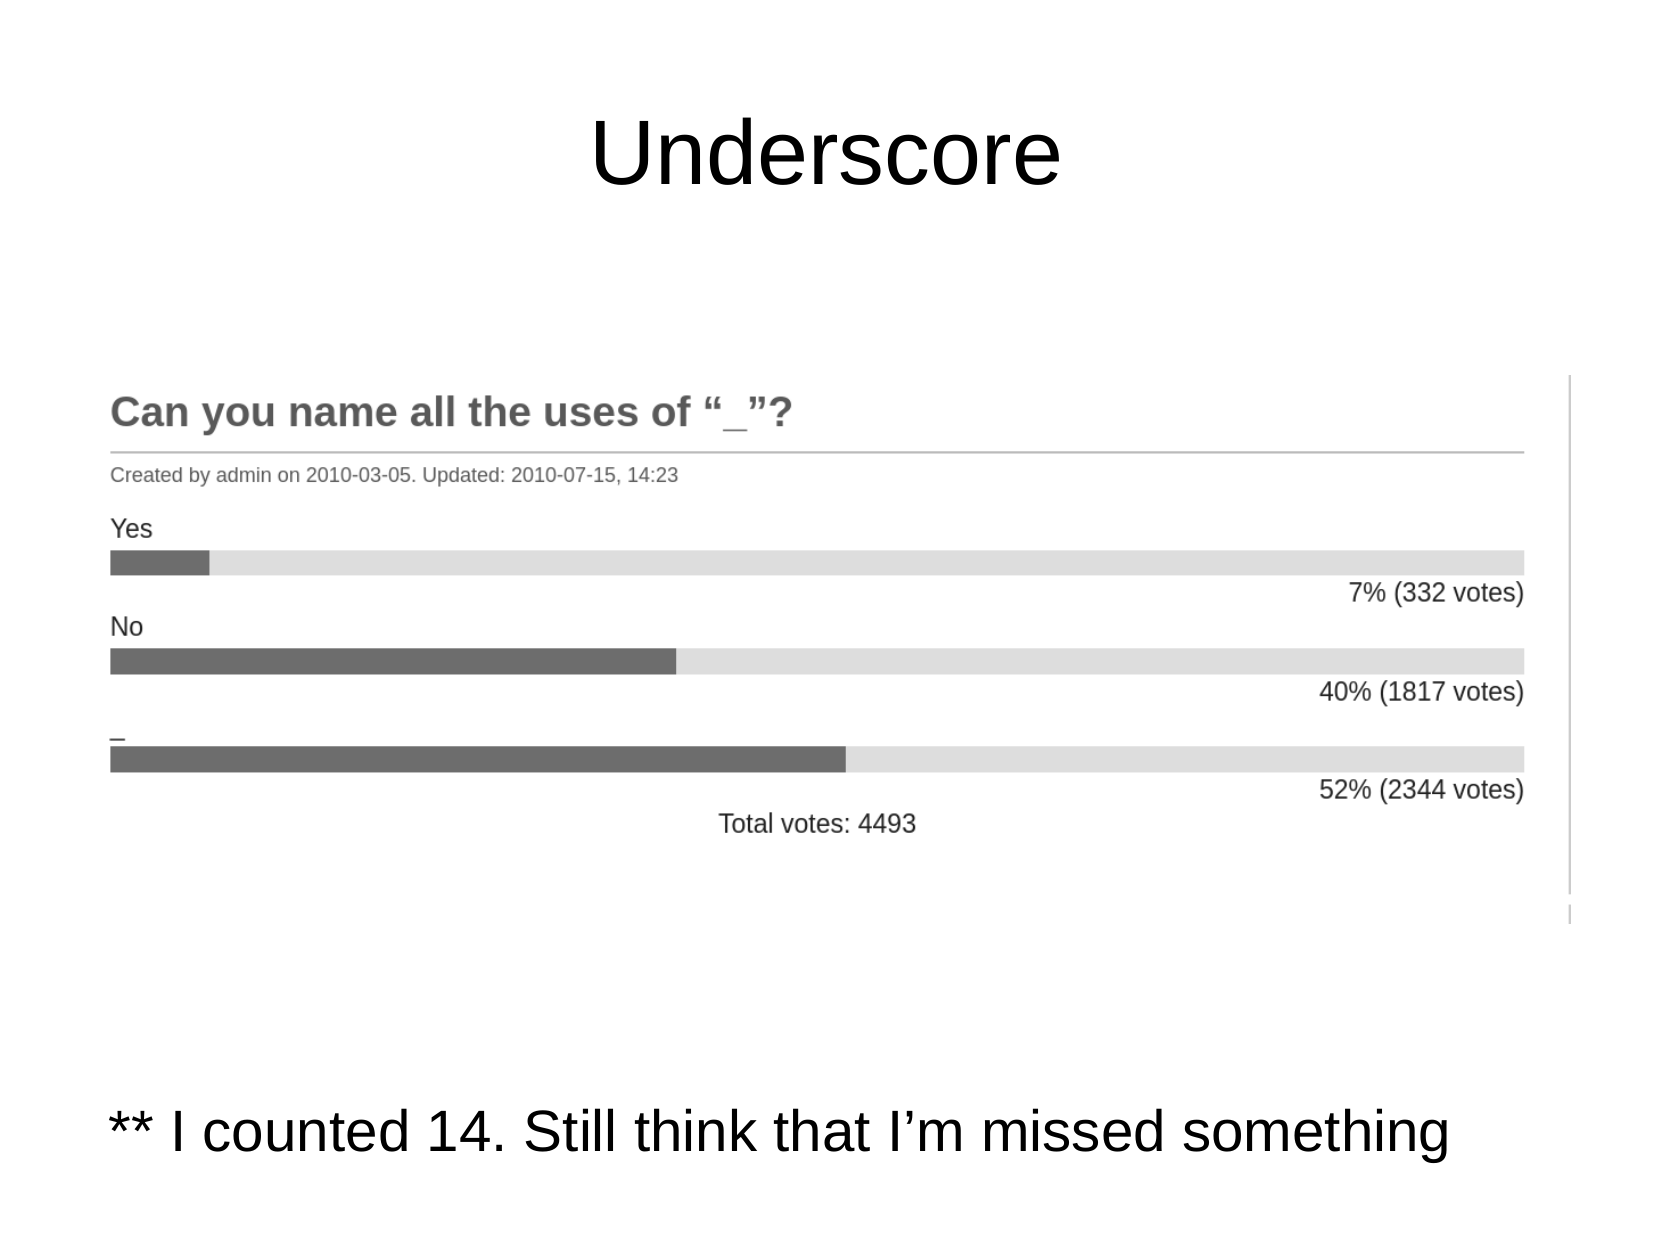

# Underscore
** I counted 14. Still think that I’m missed something